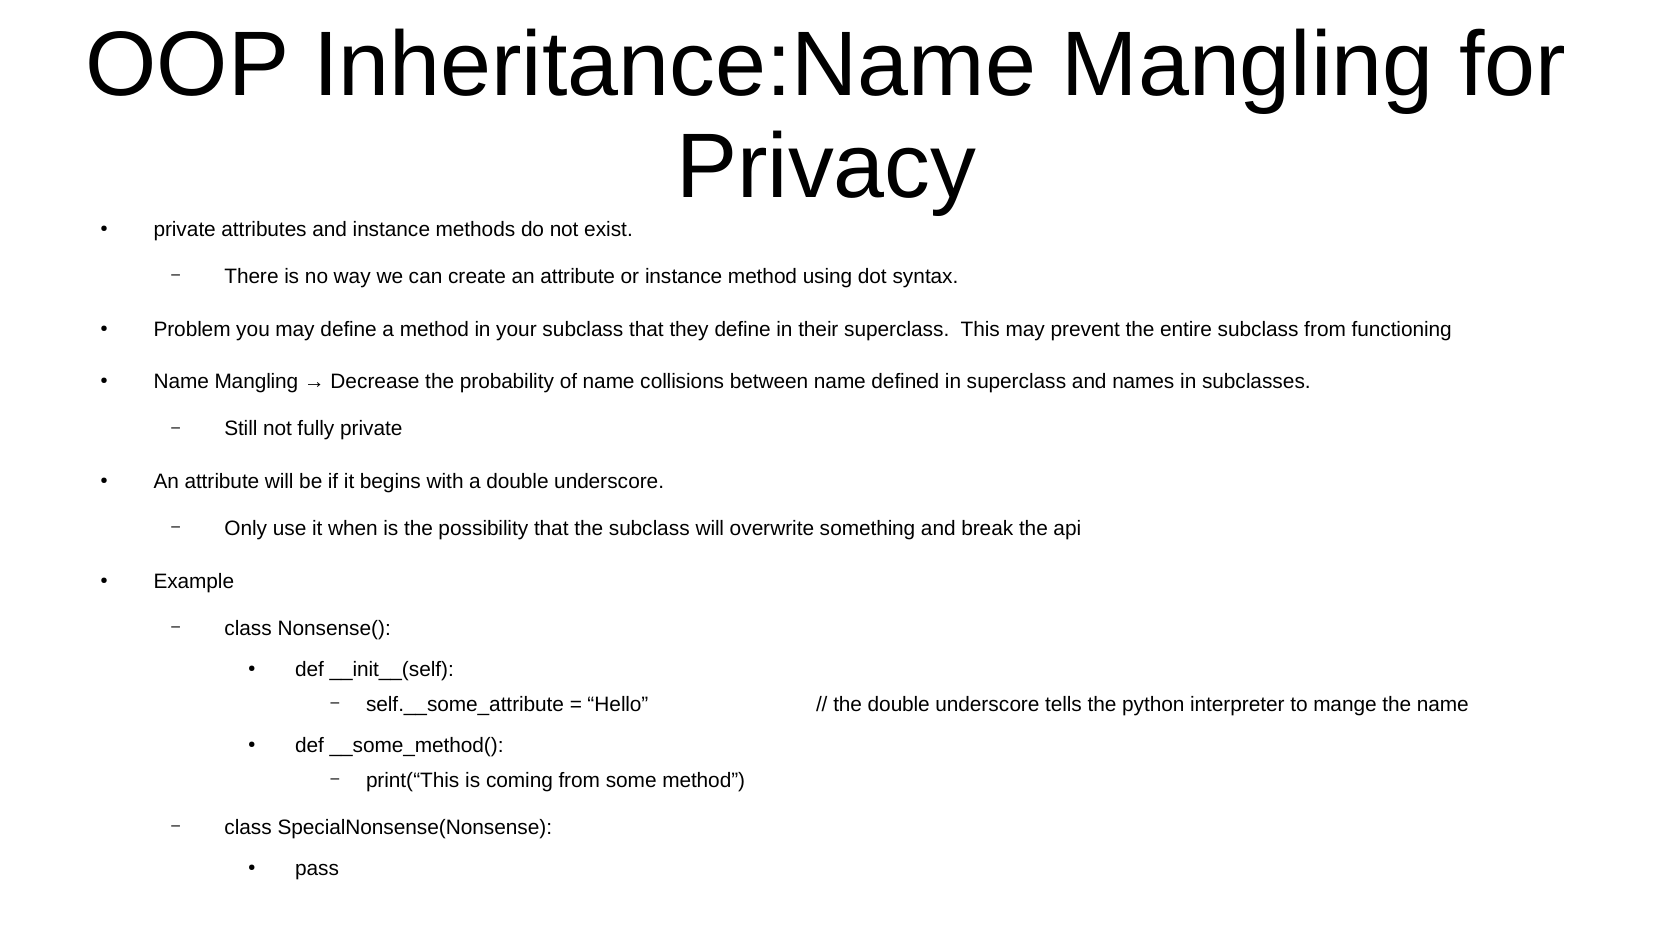

# OOP Inheritance:Name Mangling for Privacy
private attributes and instance methods do not exist.
There is no way we can create an attribute or instance method using dot syntax.
Problem you may define a method in your subclass that they define in their superclass. This may prevent the entire subclass from functioning
Name Mangling → Decrease the probability of name collisions between name defined in superclass and names in subclasses.
Still not fully private
An attribute will be if it begins with a double underscore.
Only use it when is the possibility that the subclass will overwrite something and break the api
Example
class Nonsense():
def __init__(self):
self.__some_attribute = “Hello”			// the double underscore tells the python interpreter to mange the name
def __some_method():
print(“This is coming from some method”)
class SpecialNonsense(Nonsense):
pass